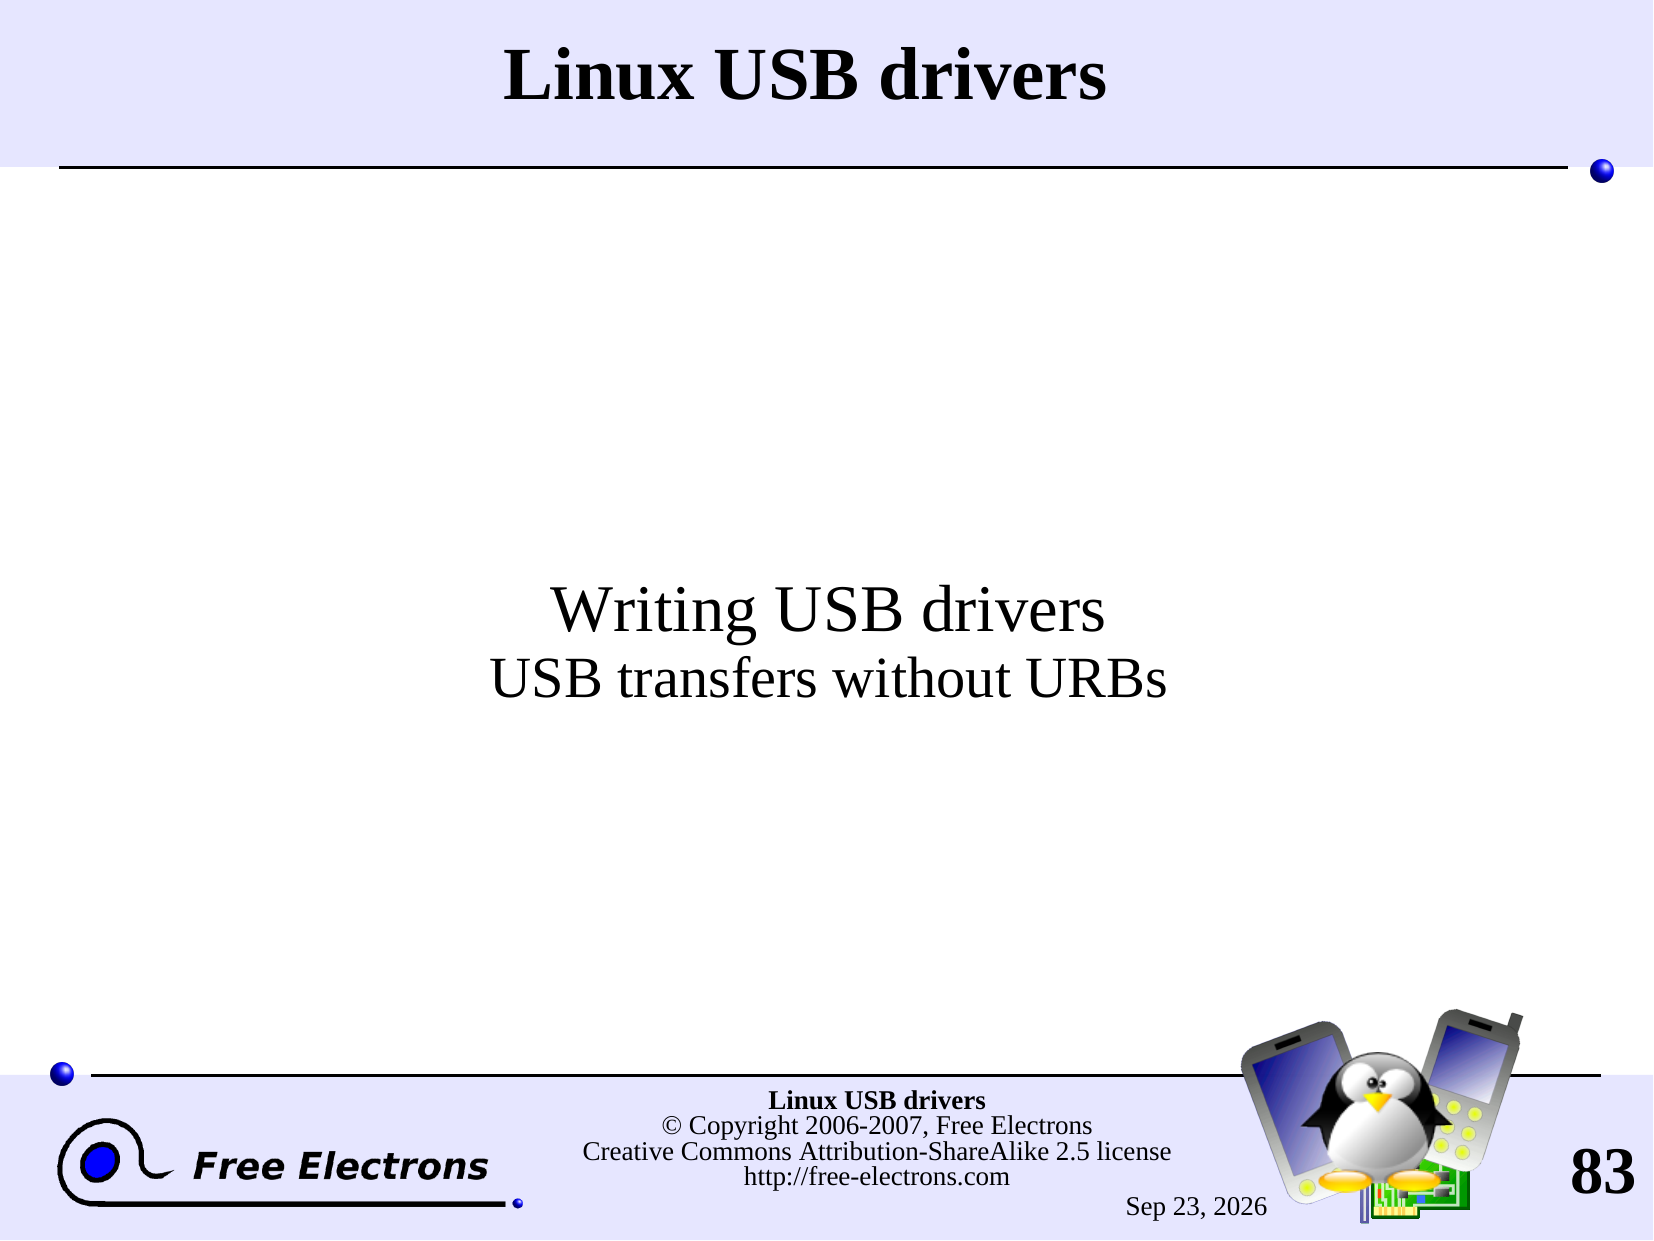

# Linux USB drivers
Writing USB drivers
USB transfers without URBs